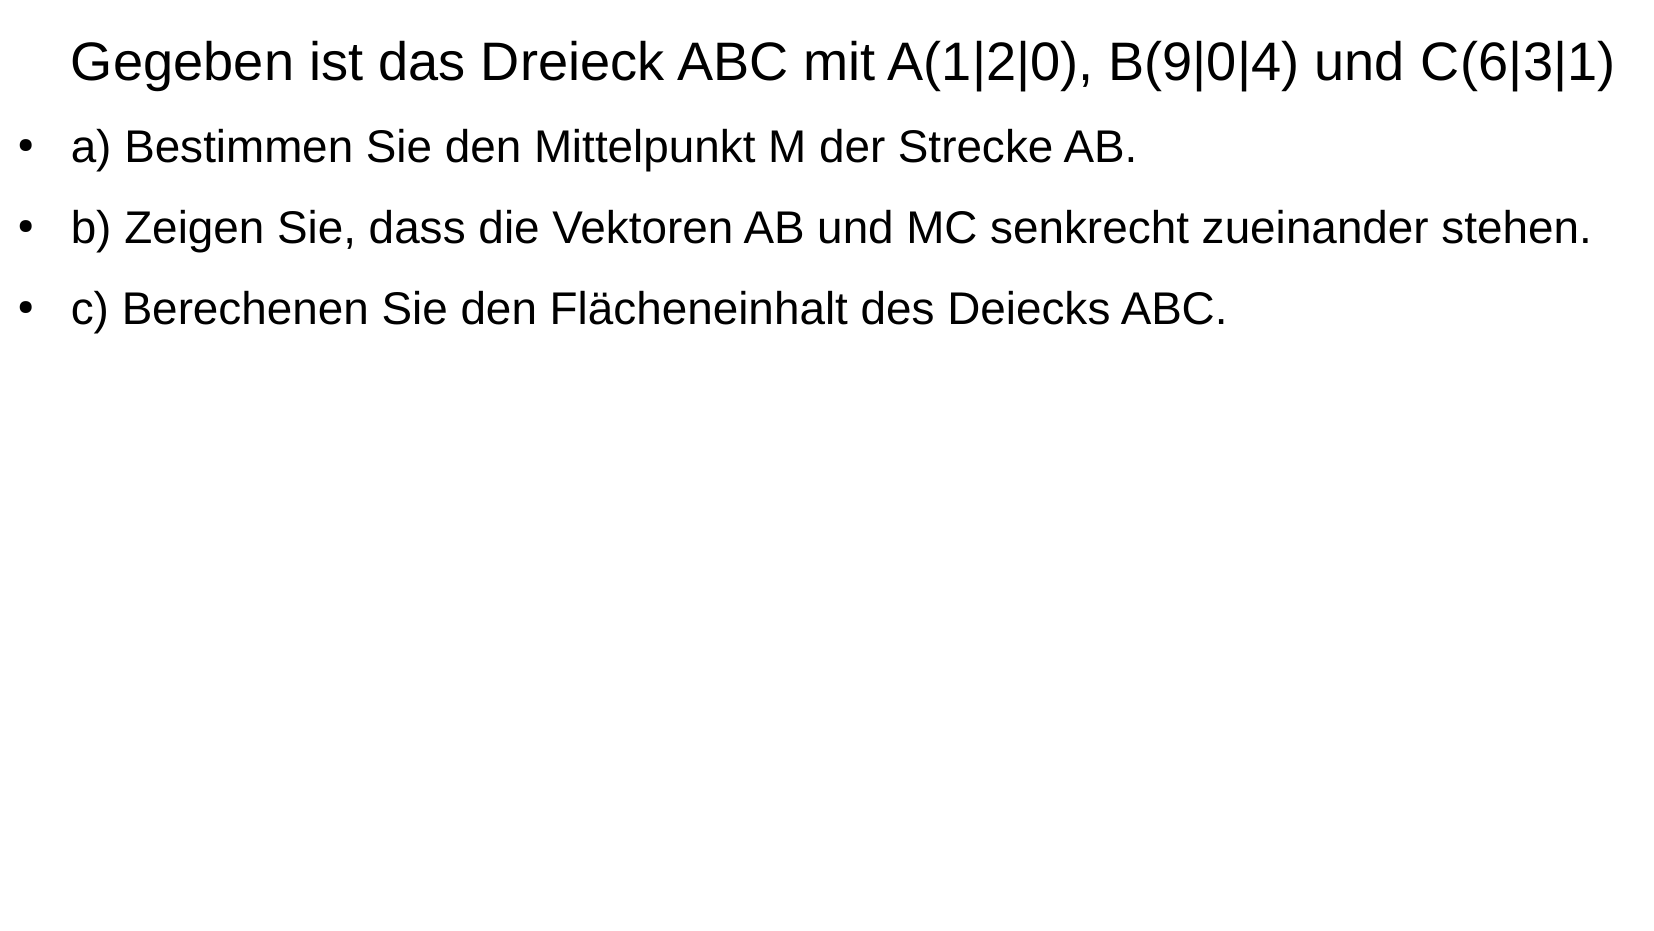

# Gegeben ist das Dreieck ABC mit A(1|2|0), B(9|0|4) und C(6|3|1)
a) Bestimmen Sie den Mittelpunkt M der Strecke AB.
b) Zeigen Sie, dass die Vektoren AB und MC senkrecht zueinander stehen.
c) Berechenen Sie den Flächeneinhalt des Deiecks ABC.